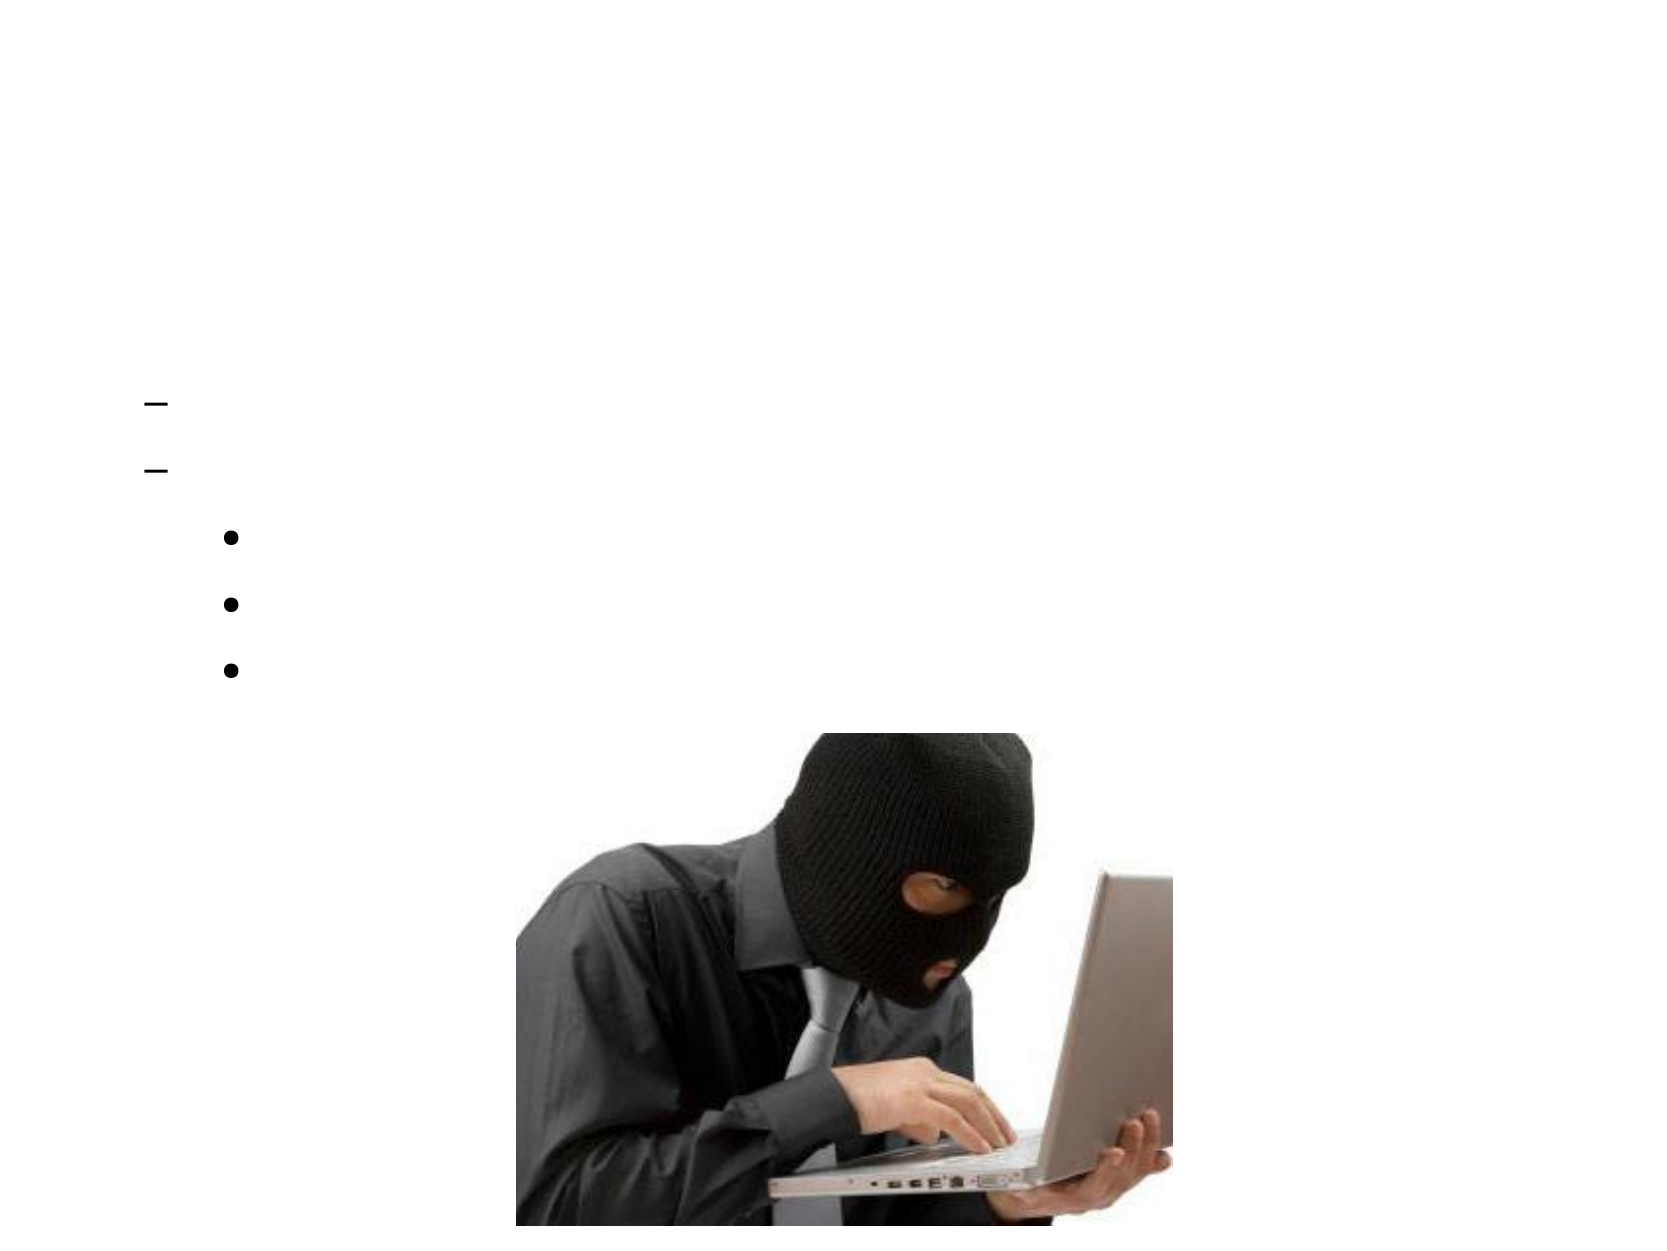

# Criptografe tudo! Caso contrário...
Lendo headers http:
tcpdump -nnvvXSs 0 -l -A -i eth0 dst host -w snif
Exemplos:
Cookies (roubo de sessão)
Autenticações simples (base64)
Formuários de login/senha (roubo de senha)